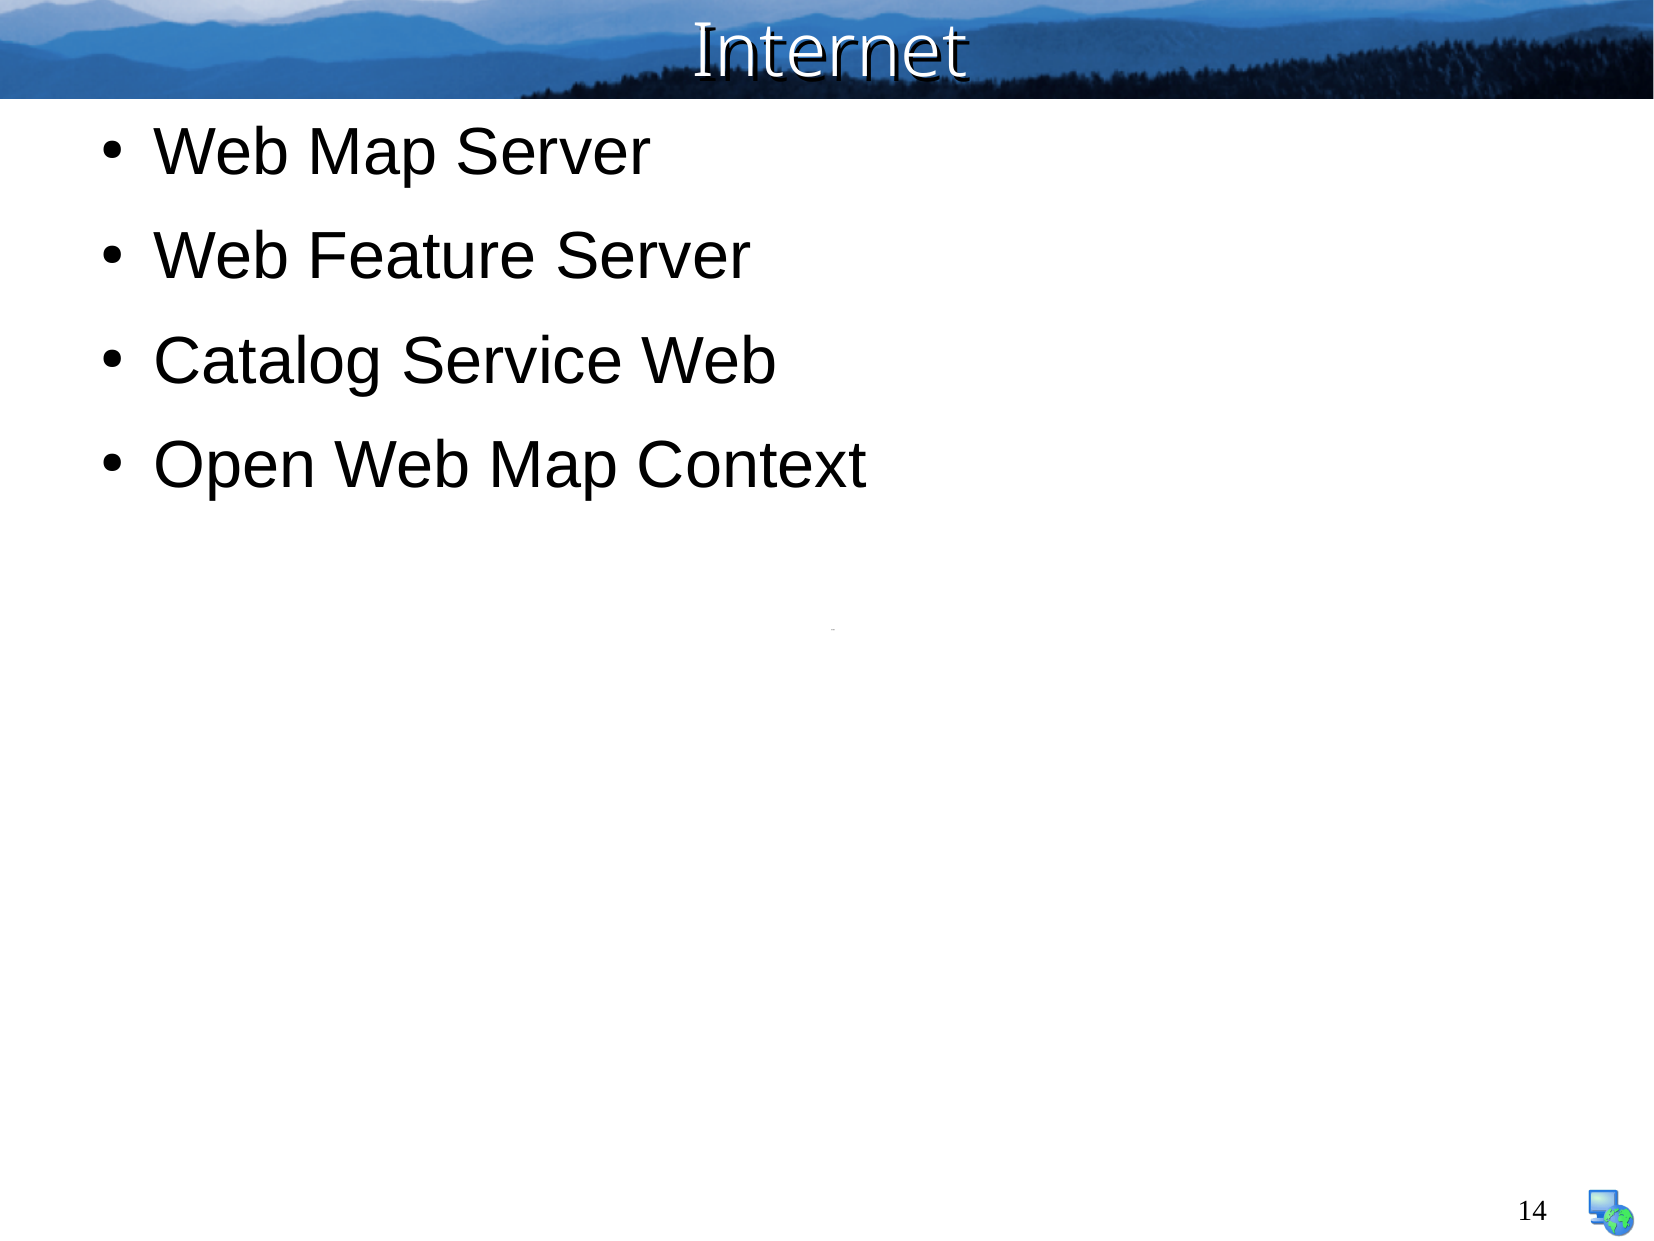

# Internet
Web Map Server
Web Feature Server
Catalog Service Web
Open Web Map Context
14